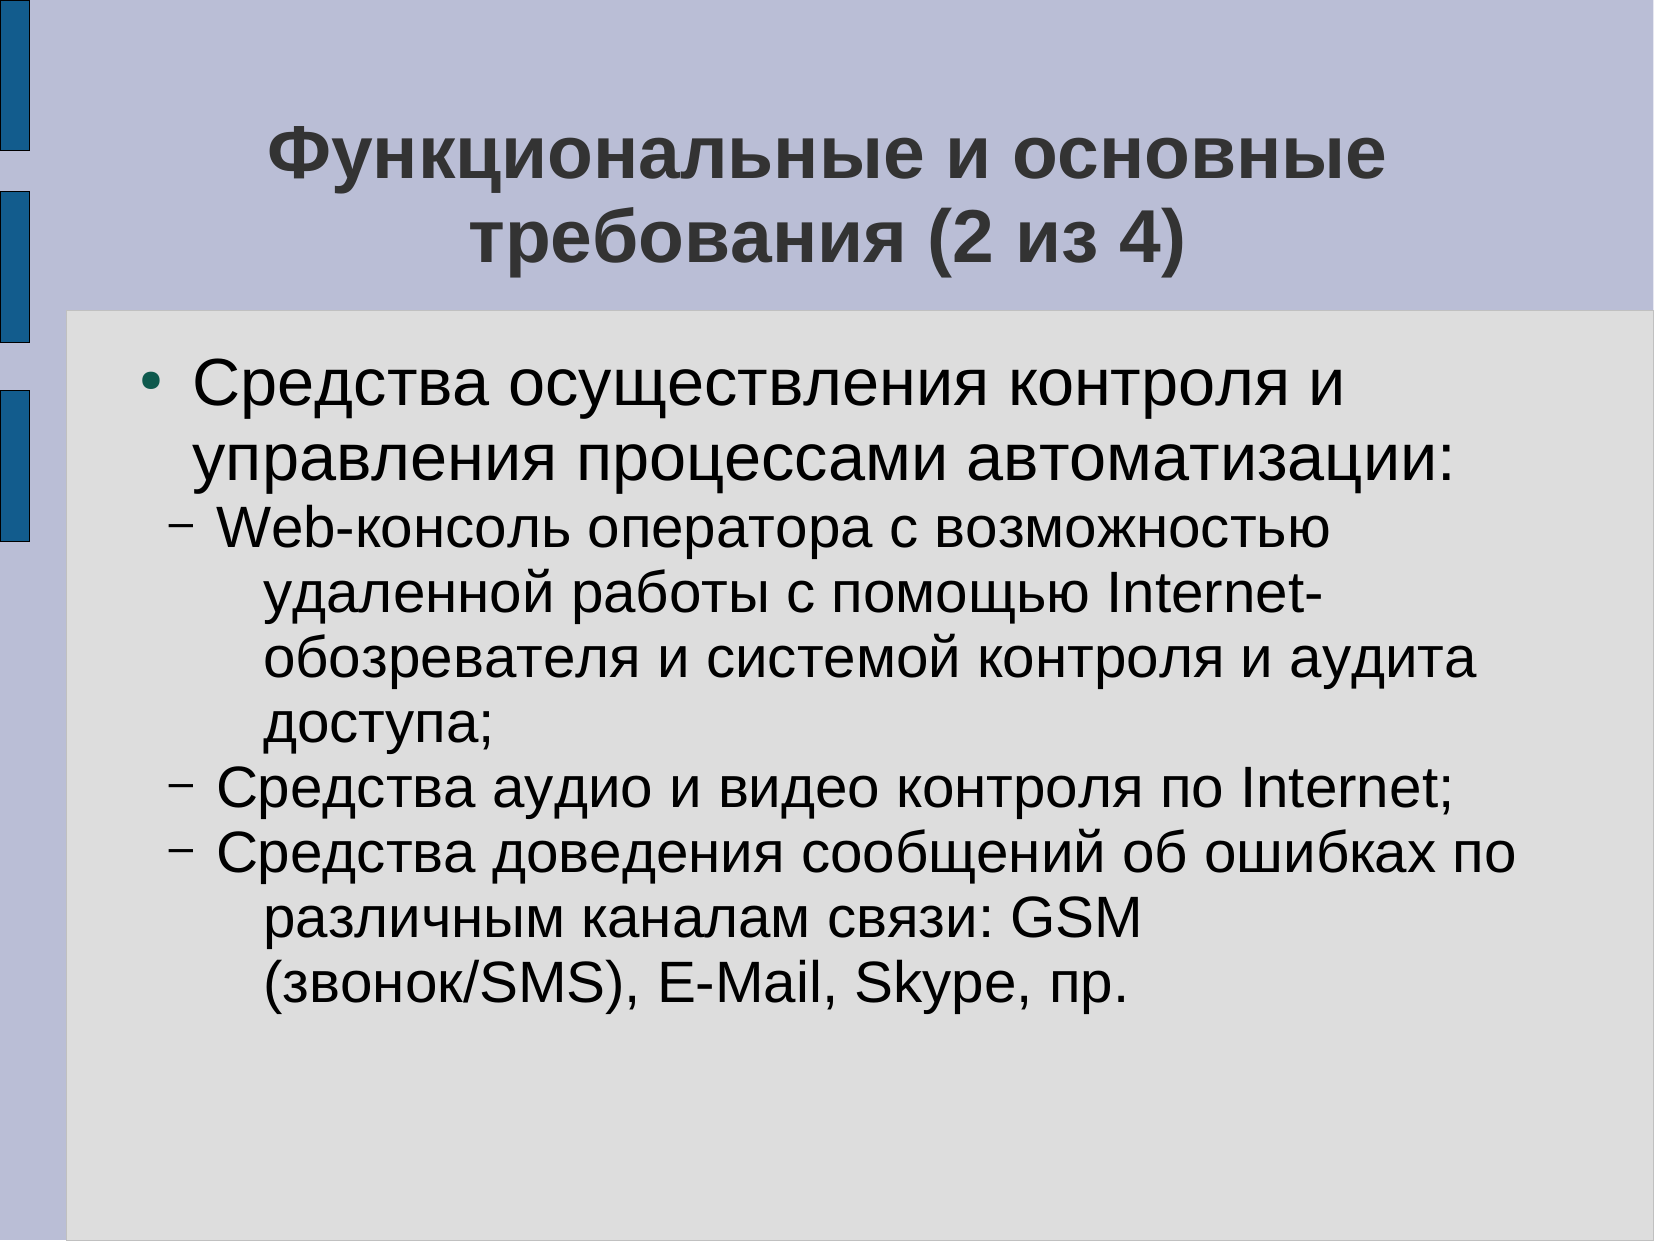

# Функциональные и основные требования (2 из 4)
Средства осуществления контроля и управления процессами автоматизации:
Web-консоль оператора с возможностью удаленной работы с помощью Internet-обозревателя и системой контроля и аудита доступа;
Средства аудио и видео контроля по Internet;
Средства доведения сообщений об ошибках по различным каналам связи: GSM (звонок/SMS), E-Mail, Skype, пр.